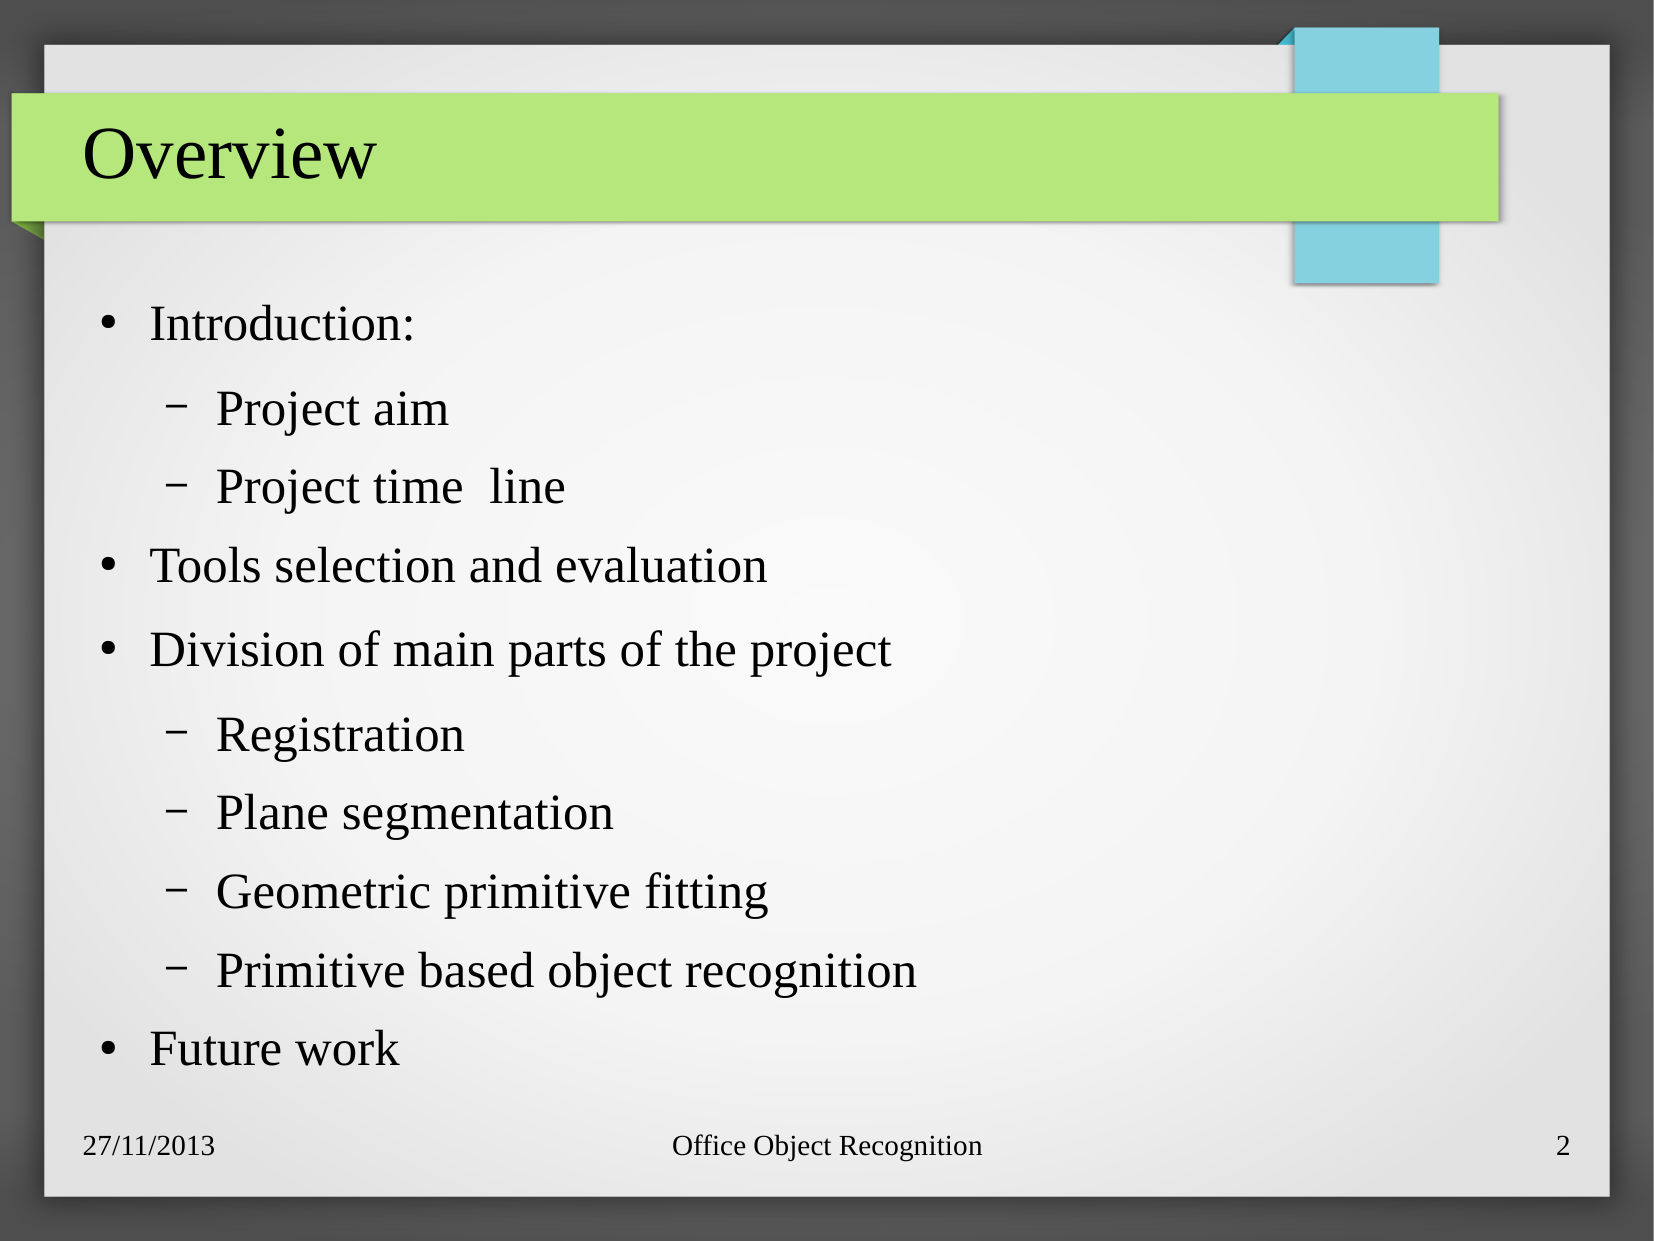

# Overview
Introduction:
Project aim
Project time line
Tools selection and evaluation
Division of main parts of the project
Registration
Plane segmentation
Geometric primitive fitting
Primitive based object recognition
Future work
27/11/2013
Office Object Recognition
2